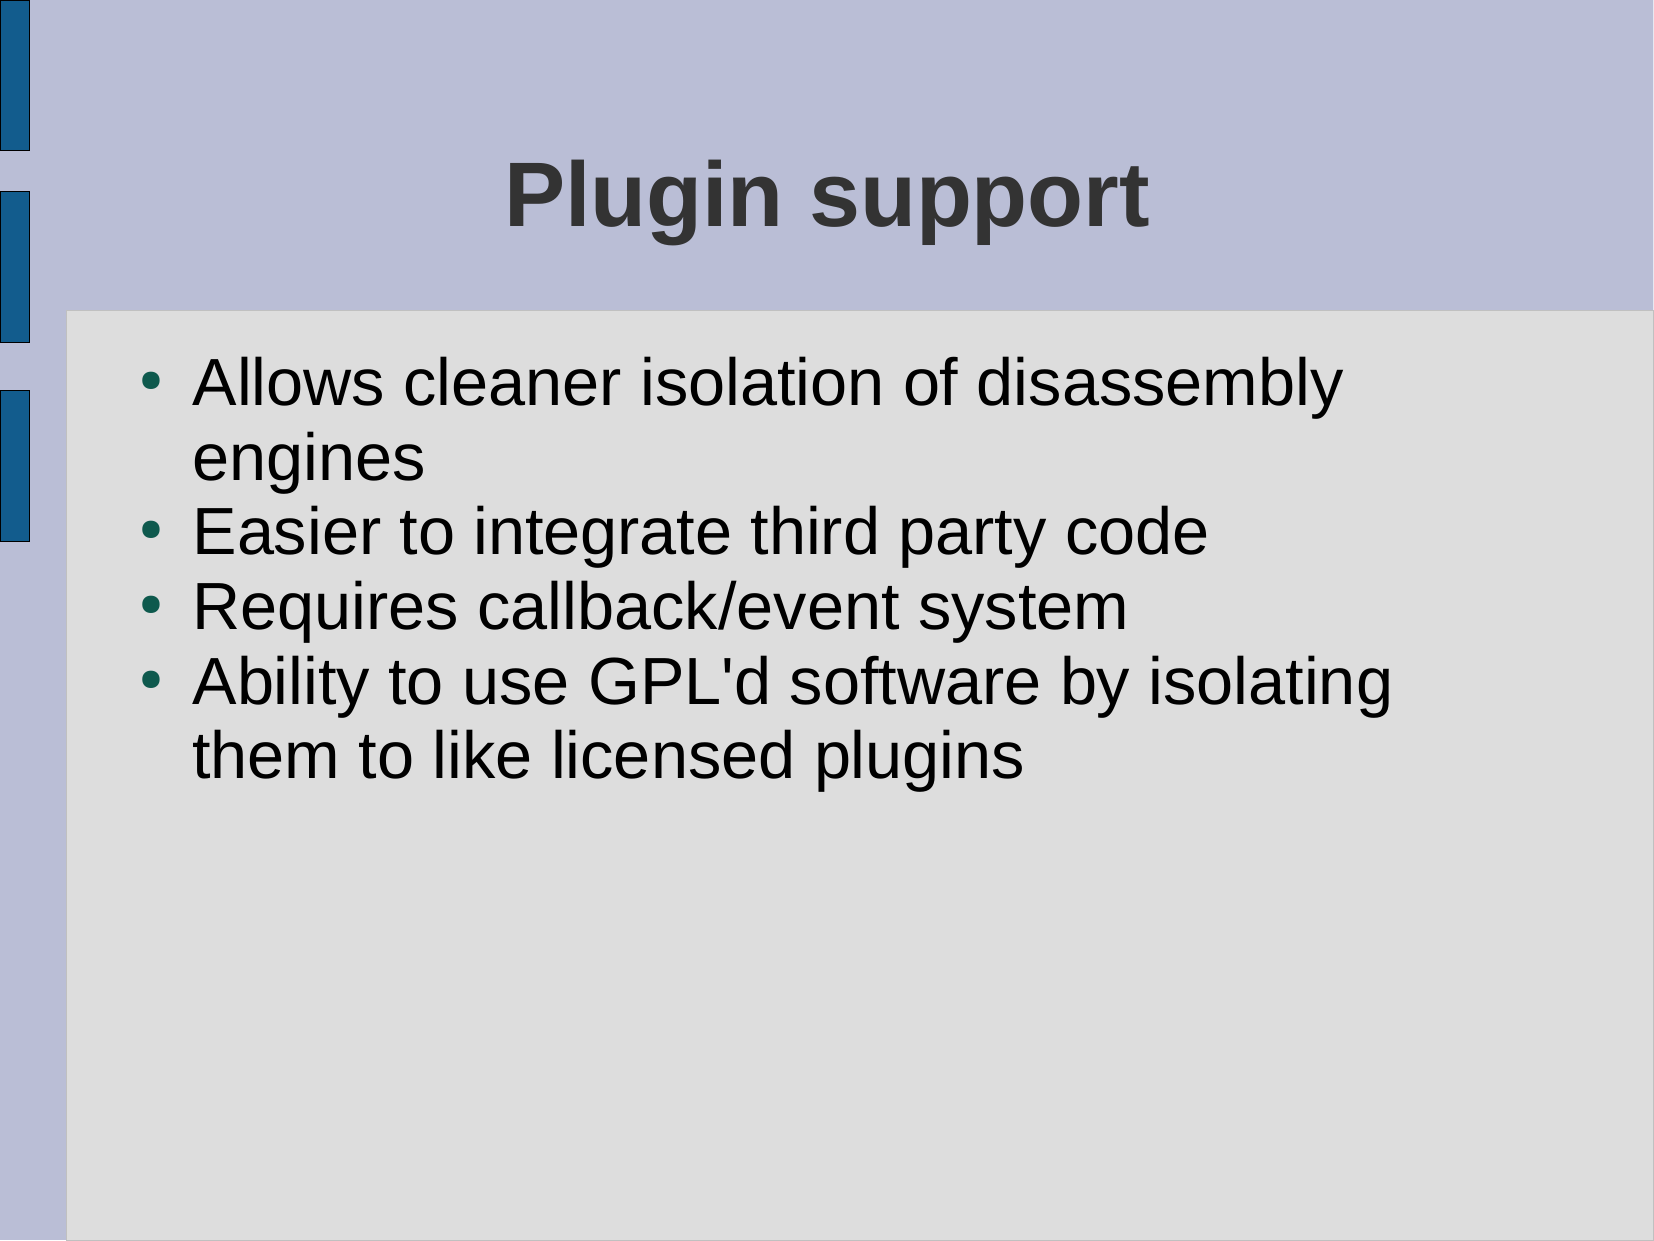

# Plugin support
Allows cleaner isolation of disassembly engines
Easier to integrate third party code
Requires callback/event system
Ability to use GPL'd software by isolating them to like licensed plugins